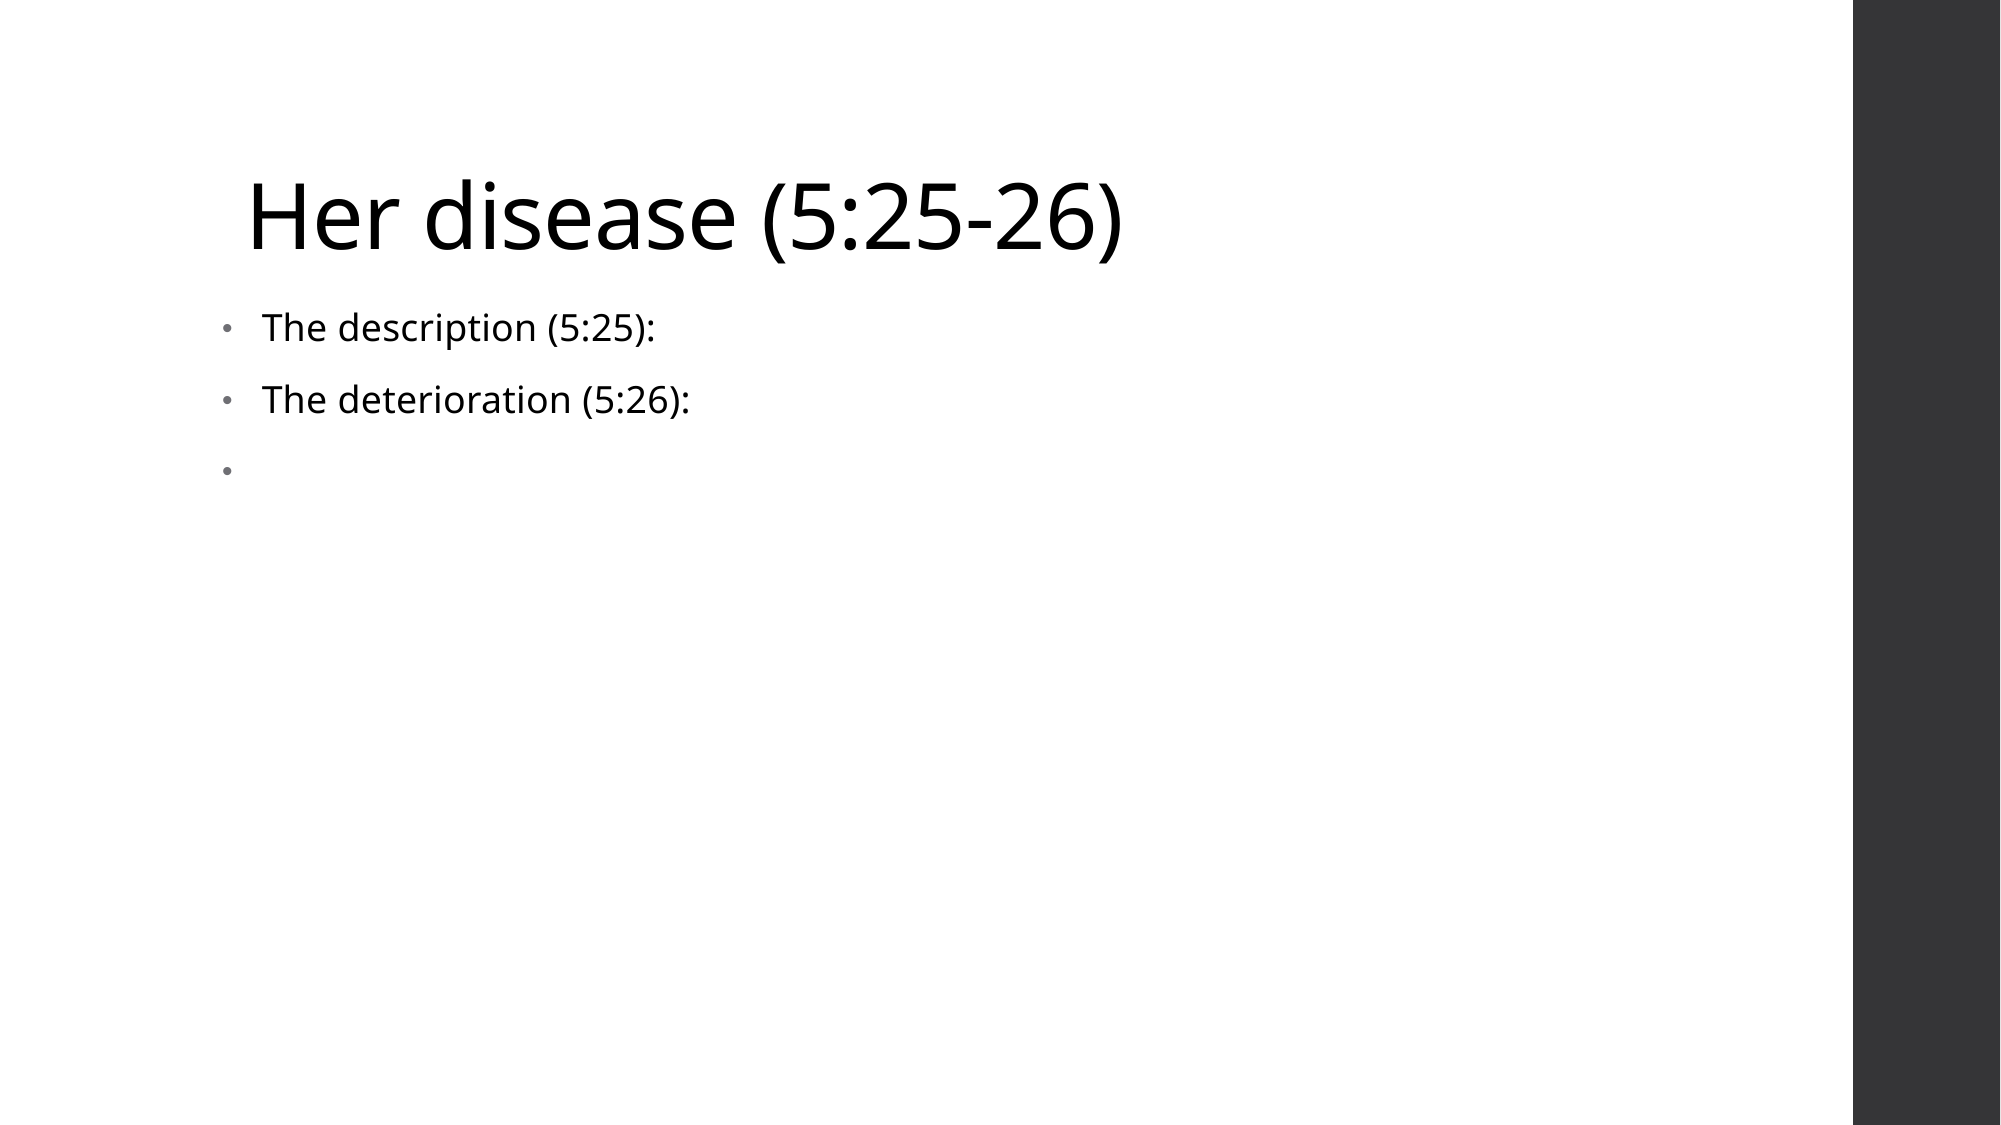

# Her disease (5:25-26)
 The description (5:25):
 The deterioration (5:26):